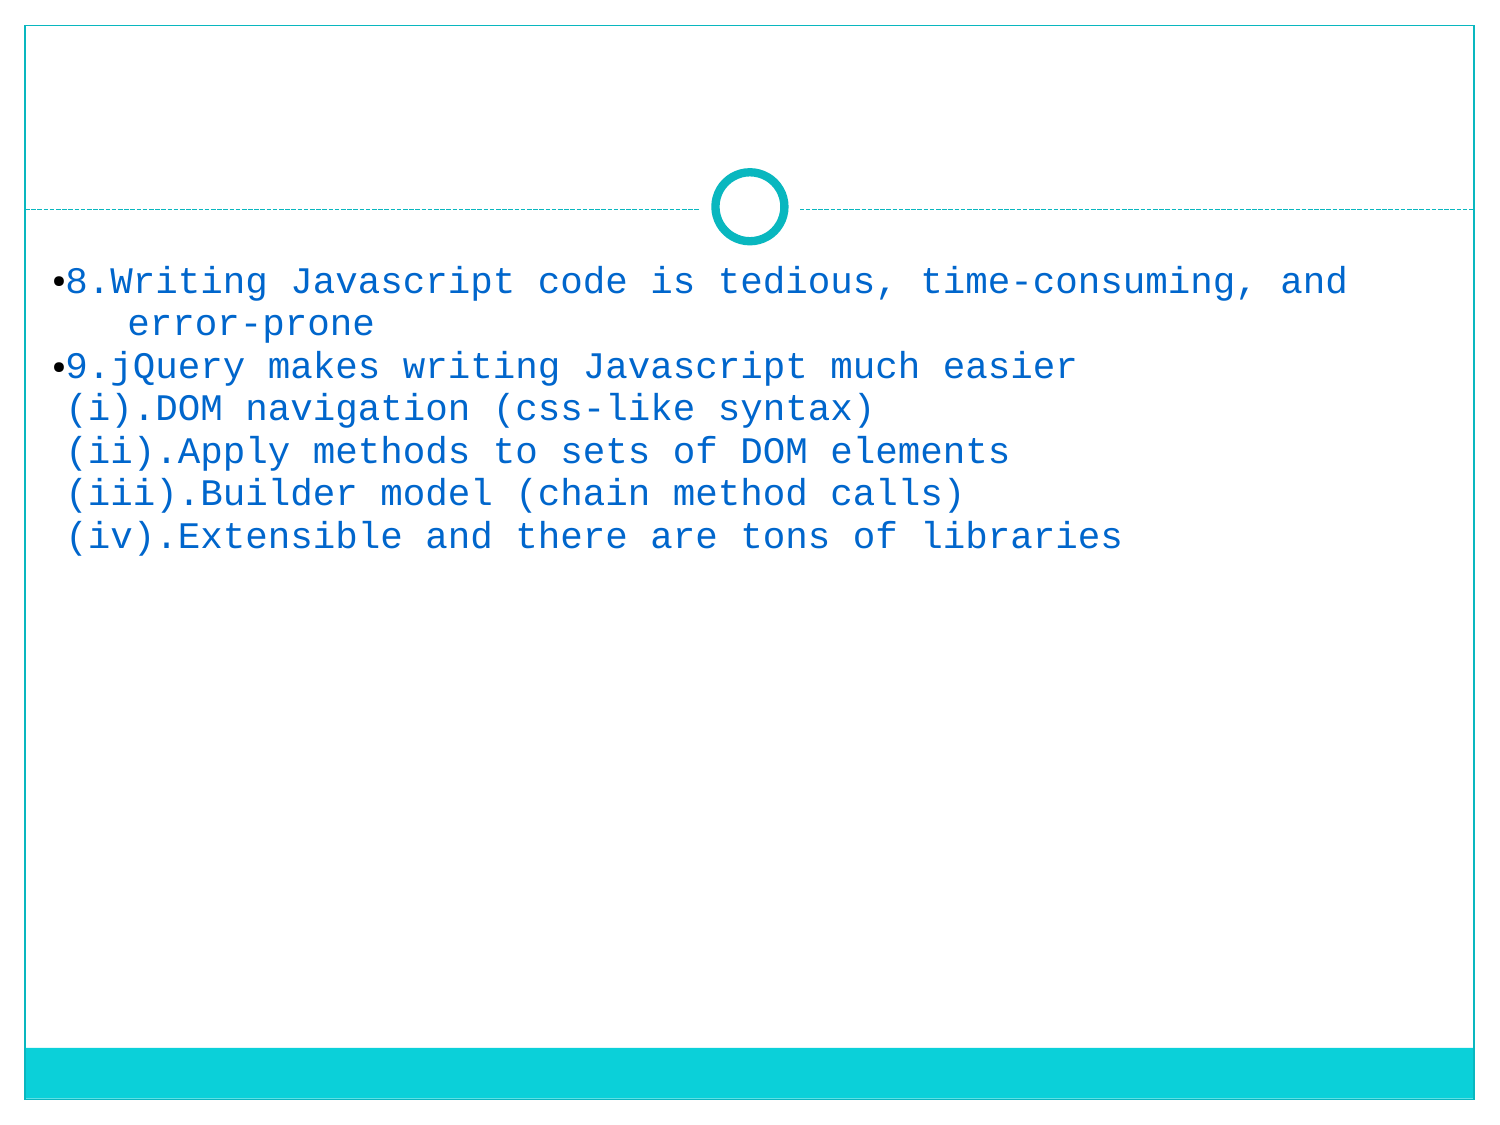

8.Writing Javascript code is tedious, time-consuming, and 		error-prone
9.jQuery makes writing Javascript much easier
(i).DOM navigation (css-like syntax)
(ii).Apply methods to sets of DOM elements
(iii).Builder model (chain method calls)
(iv).Extensible and there are tons of libraries